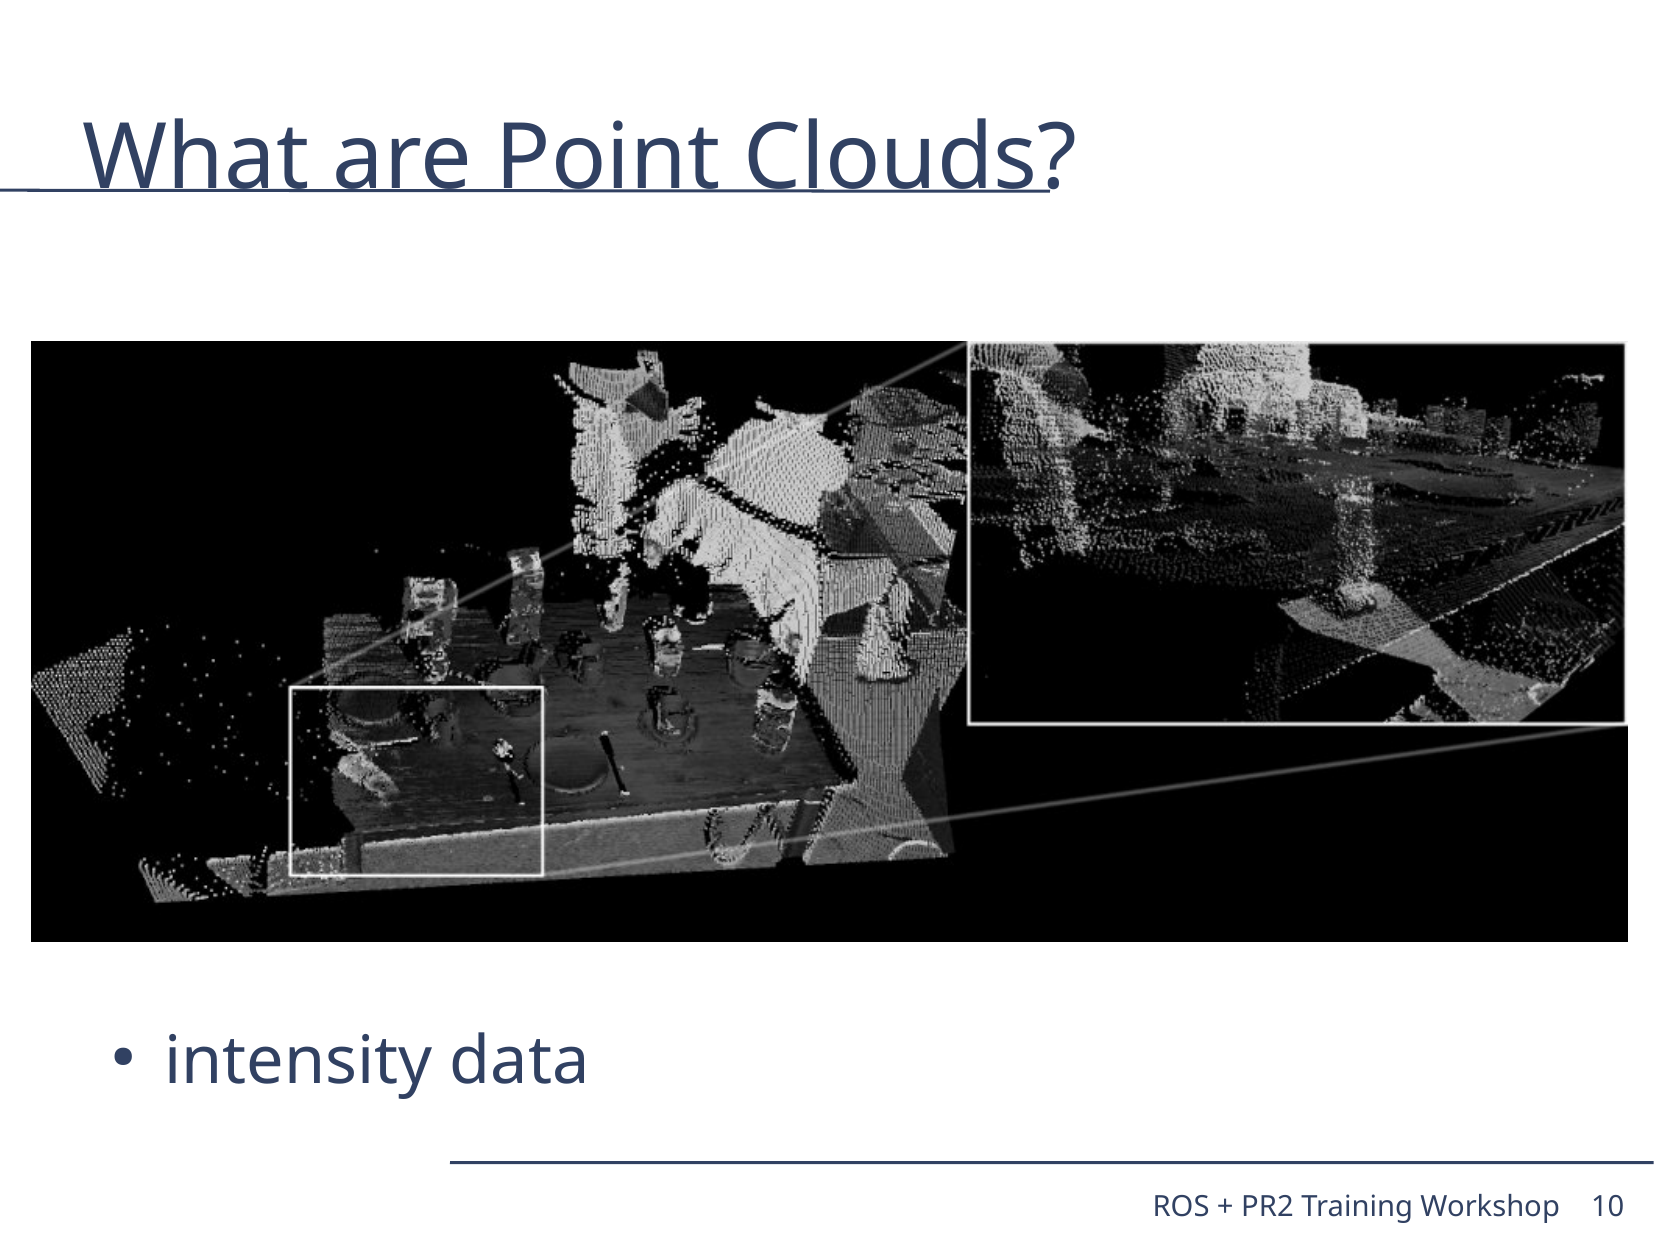

# What are Point Clouds?
intensity data